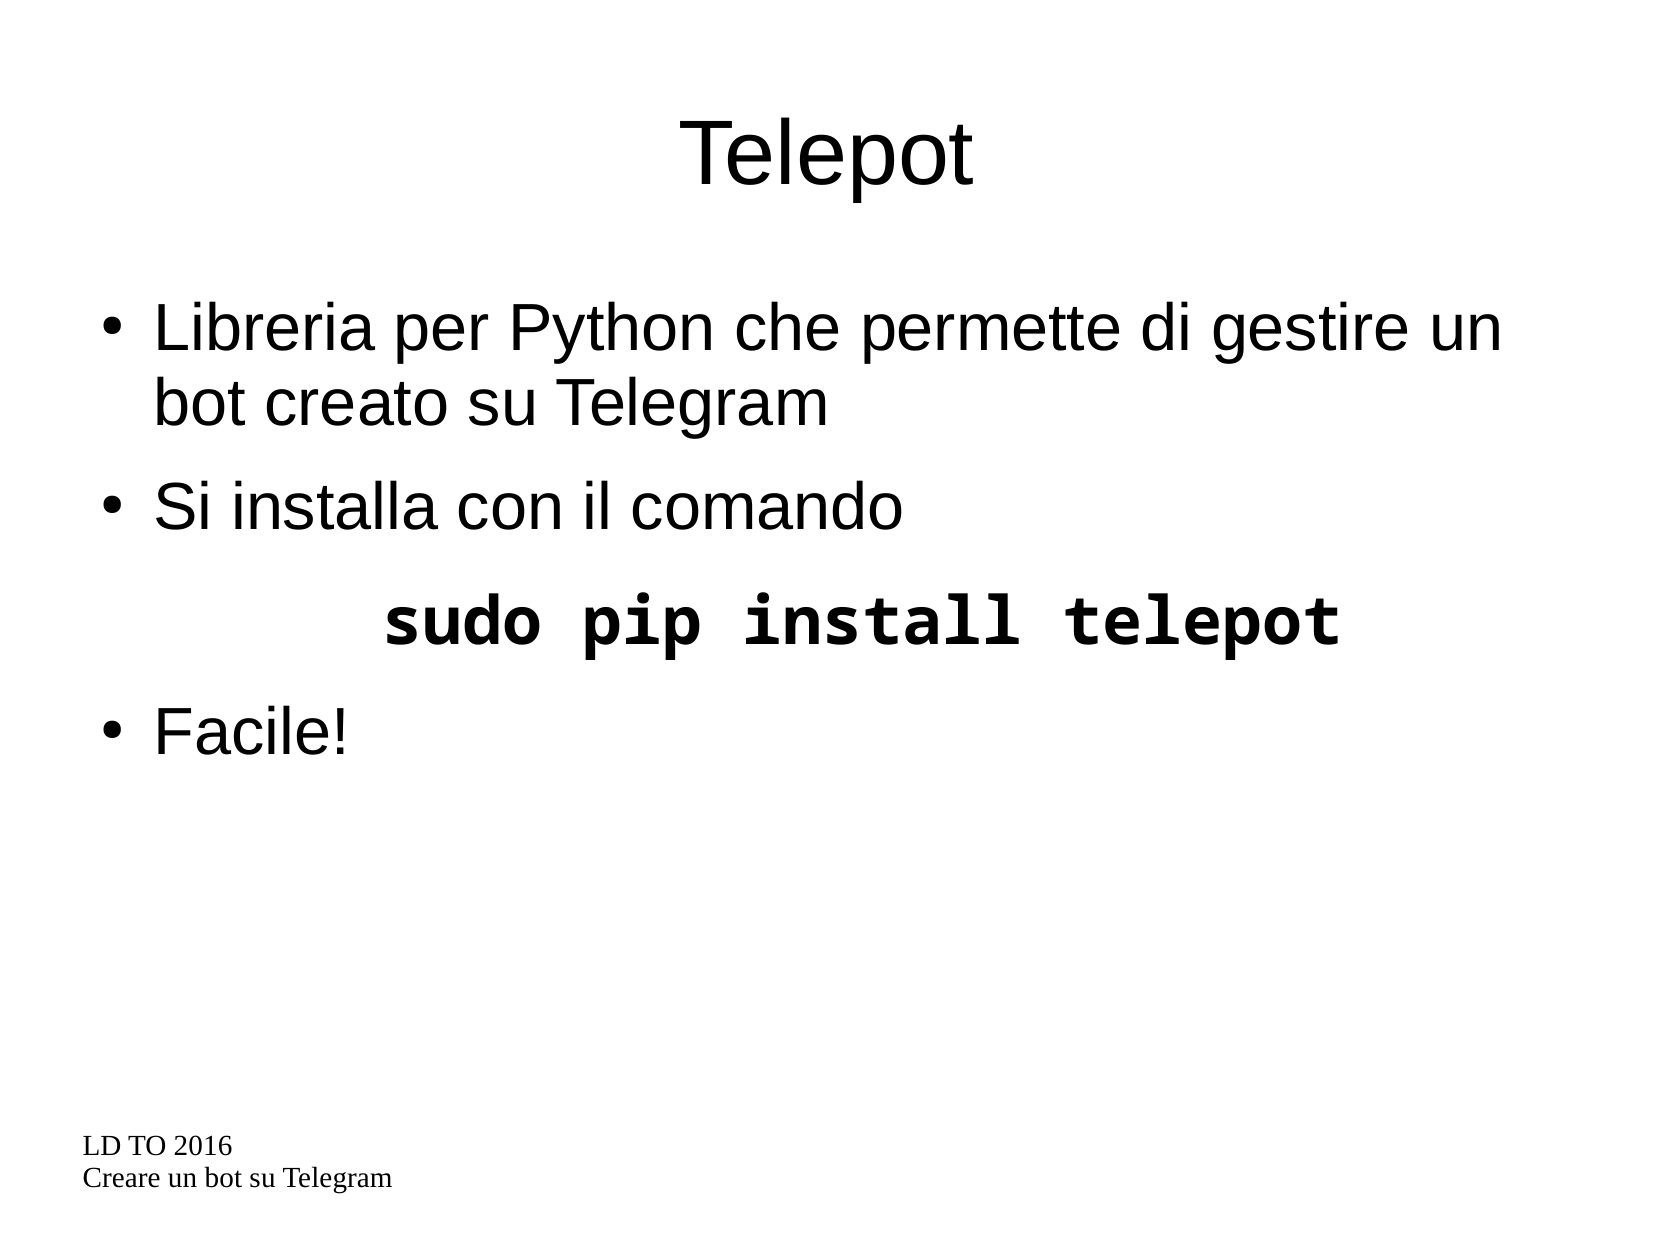

# Telepot
Libreria per Python che permette di gestire un bot creato su Telegram
Si installa con il comando
sudo pip install telepot
Facile!